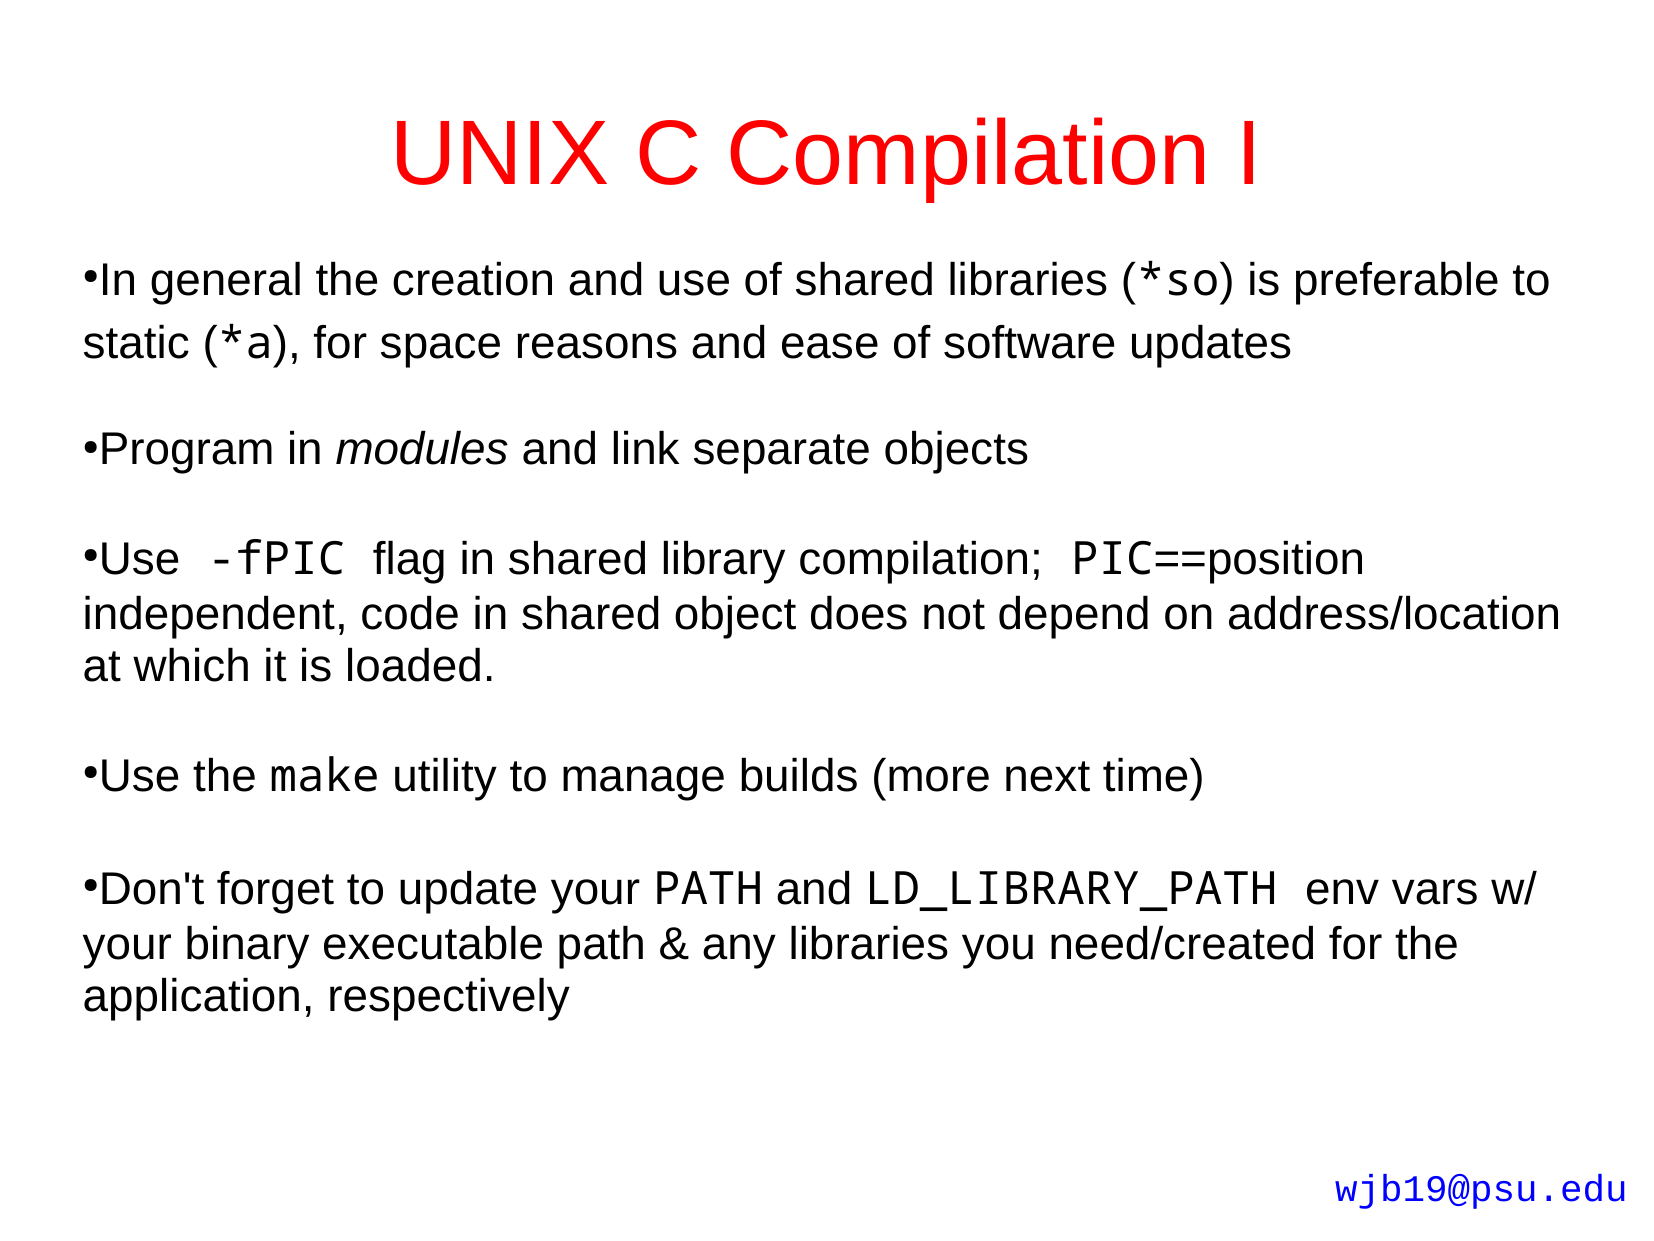

# UNIX C Compilation I
In general the creation and use of shared libraries (*so) is preferable to static (*a), for space reasons and ease of software updates
Program in modules and link separate objects
Use -fPIC flag in shared library compilation; PIC==position independent, code in shared object does not depend on address/location at which it is loaded.
Use the make utility to manage builds (more next time)
Don't forget to update your PATH and LD_LIBRARY_PATH env vars w/ your binary executable path & any libraries you need/created for the application, respectively
wjb19@psu.edu